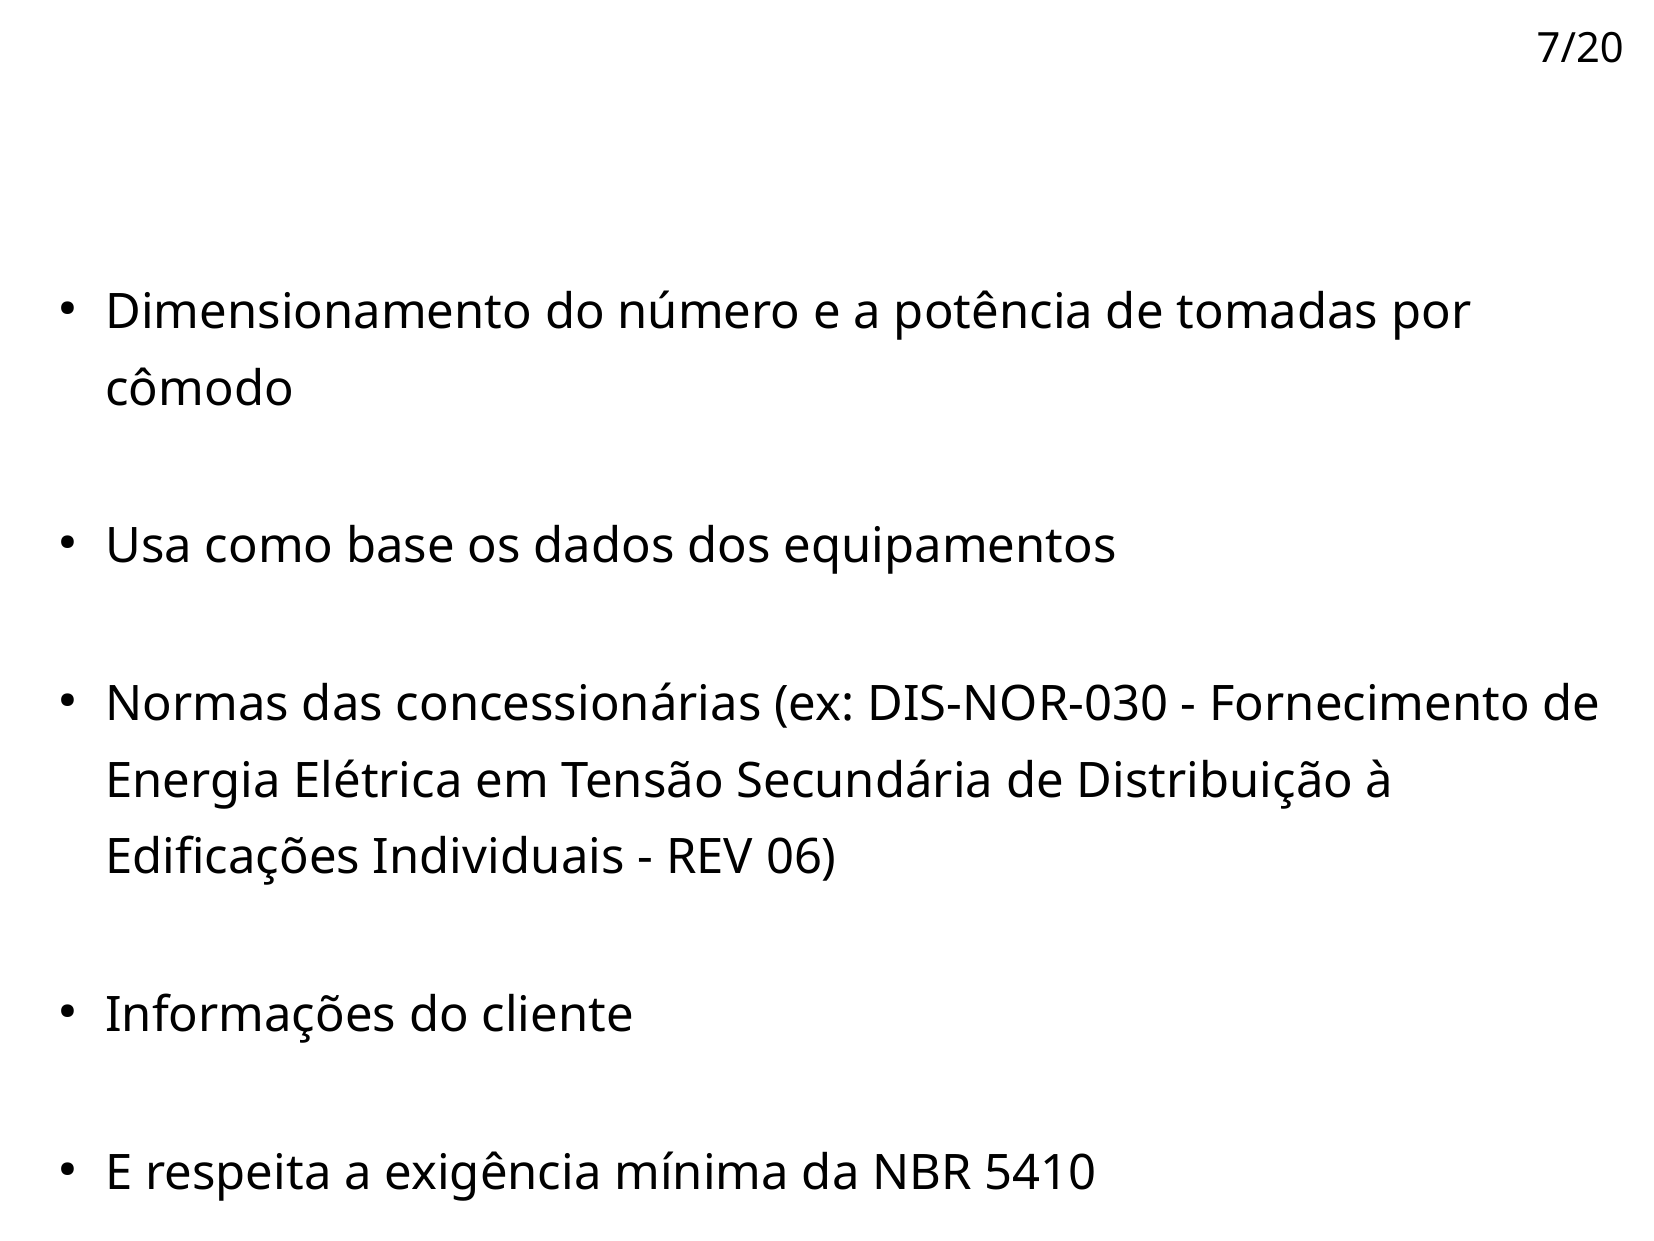

7
#
Dimensionamento do número e a potência de tomadas por cômodo
Usa como base os dados dos equipamentos
Normas das concessionárias (ex: DIS-NOR-030 - Fornecimento de Energia Elétrica em Tensão Secundária de Distribuição à Edificações Individu​ais - REV 06)
Informações do cliente
E respeita a exigência mínima da NBR 5410